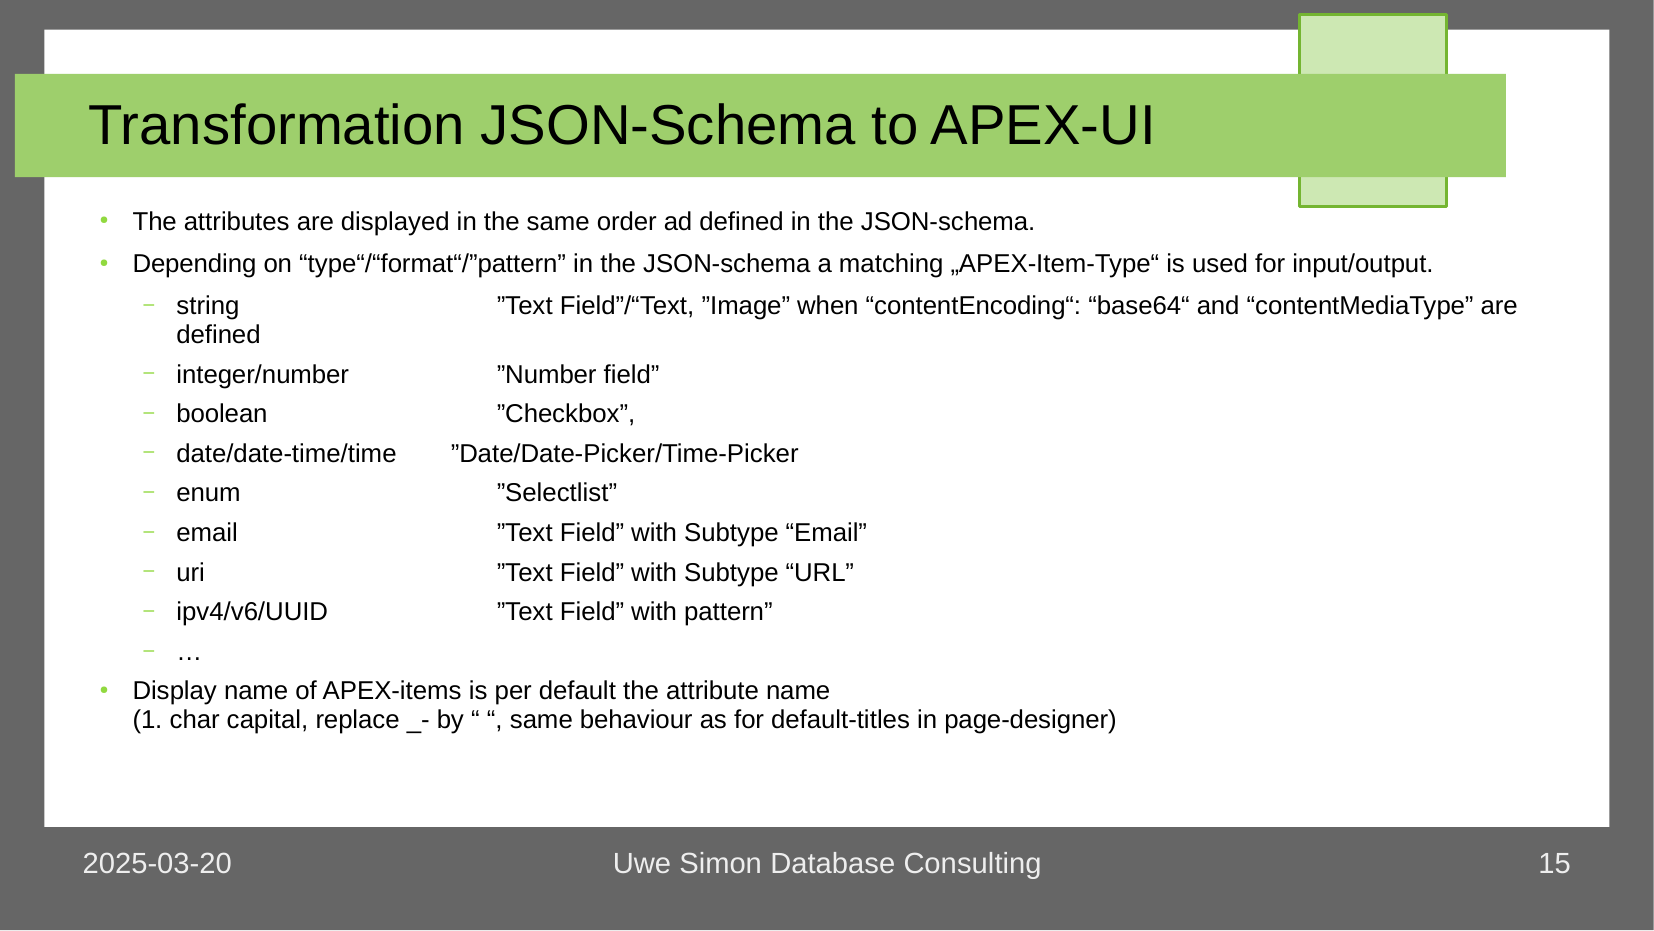

Transformation JSON-Schema to APEX-UI
# The attributes are displayed in the same order ad defined in the JSON-schema.
Depending on “type“/“format“/”pattern” in the JSON-schema a matching „APEX-Item-Type“ is used for input/output.
string 									 	”Text Field”/“Text, ”Image” when “contentEncoding“: “base64“ and “contentMediaType” are defined
integer/number 	 	”Number field”
boolean 									 	”Checkbox”,
date/date-time/time	”Date/Date-Picker/Time-Picker
enum		 	”Selectlist”
email 							 	”Text Field” with Subtype “Email”
uri 						 	”Text Field” with Subtype “URL”
ipv4/v6/UUID	 	”Text Field” with pattern”
…
Display name of APEX-items is per default the attribute name
(1. char capital, replace _- by “ “, same behaviour as for default-titles in page-designer)
2024-04-24
Uwe Simon Database Consulting
15